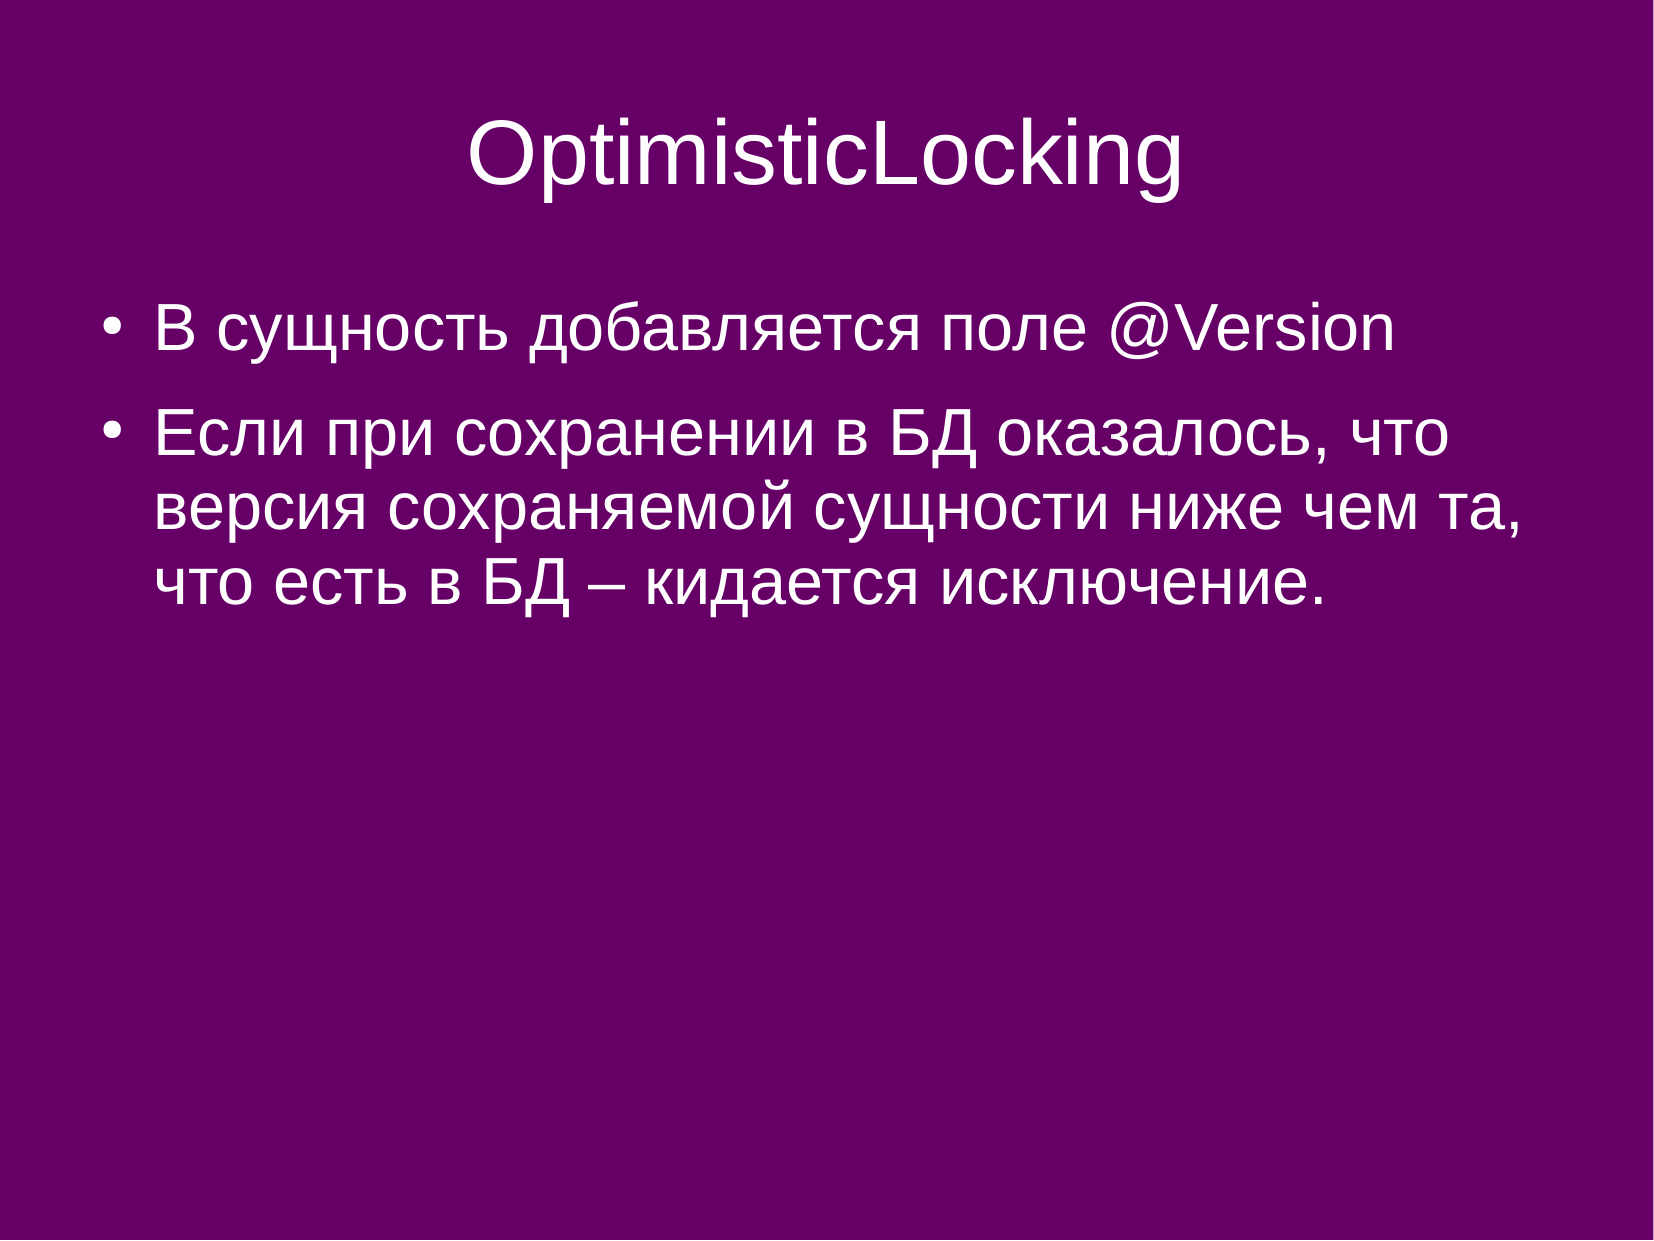

# OptimisticLocking
В сущность добавляется поле @Version
Если при сохранении в БД оказалось, что версия сохраняемой сущности ниже чем та, что есть в БД – кидается исключение.